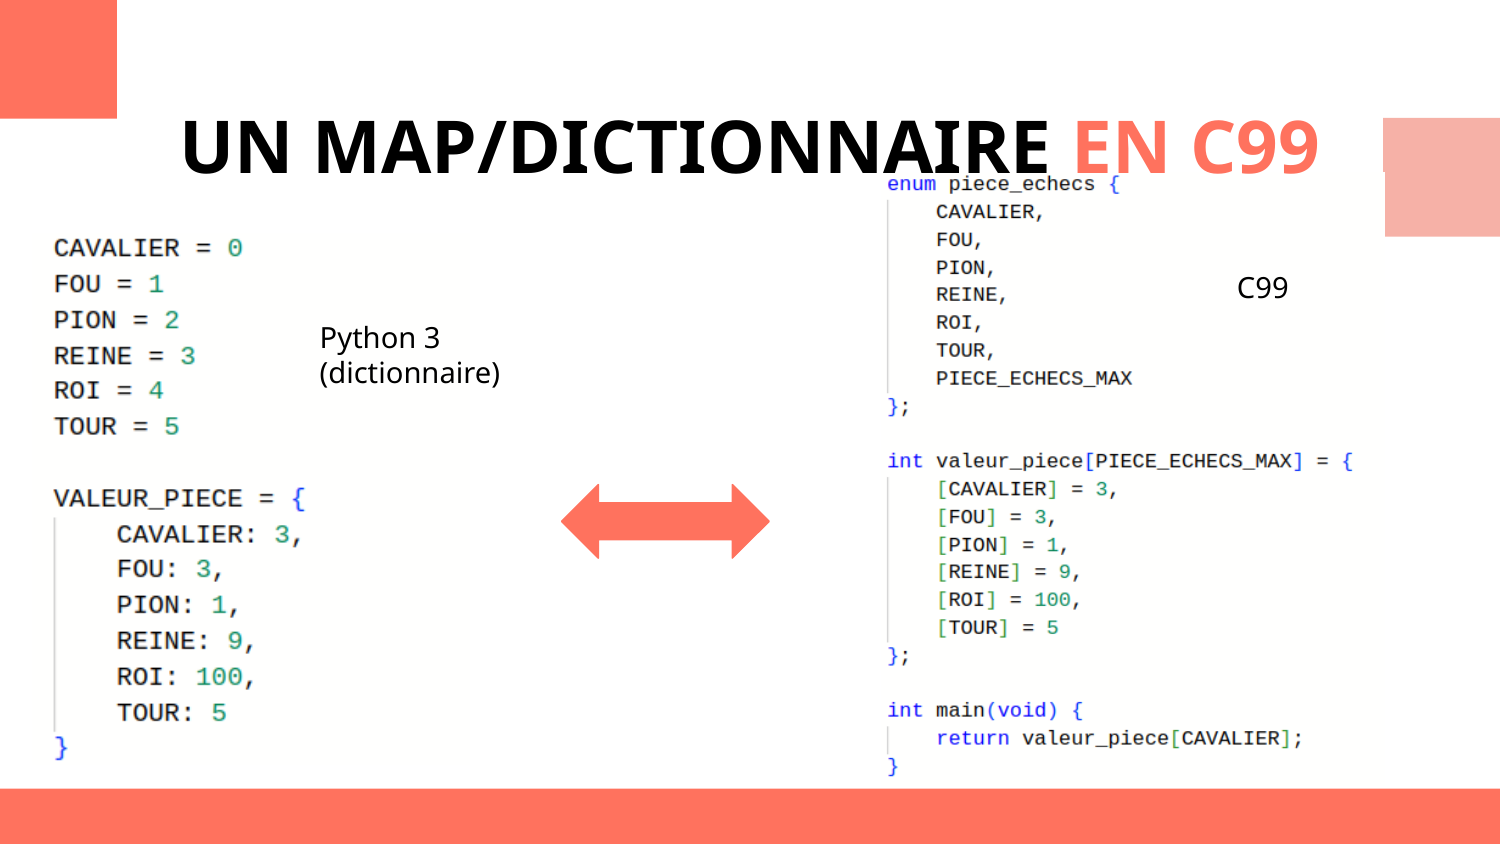

# UN MAP/DICTIONNAIRE EN C99
C99
Python 3 (dictionnaire)